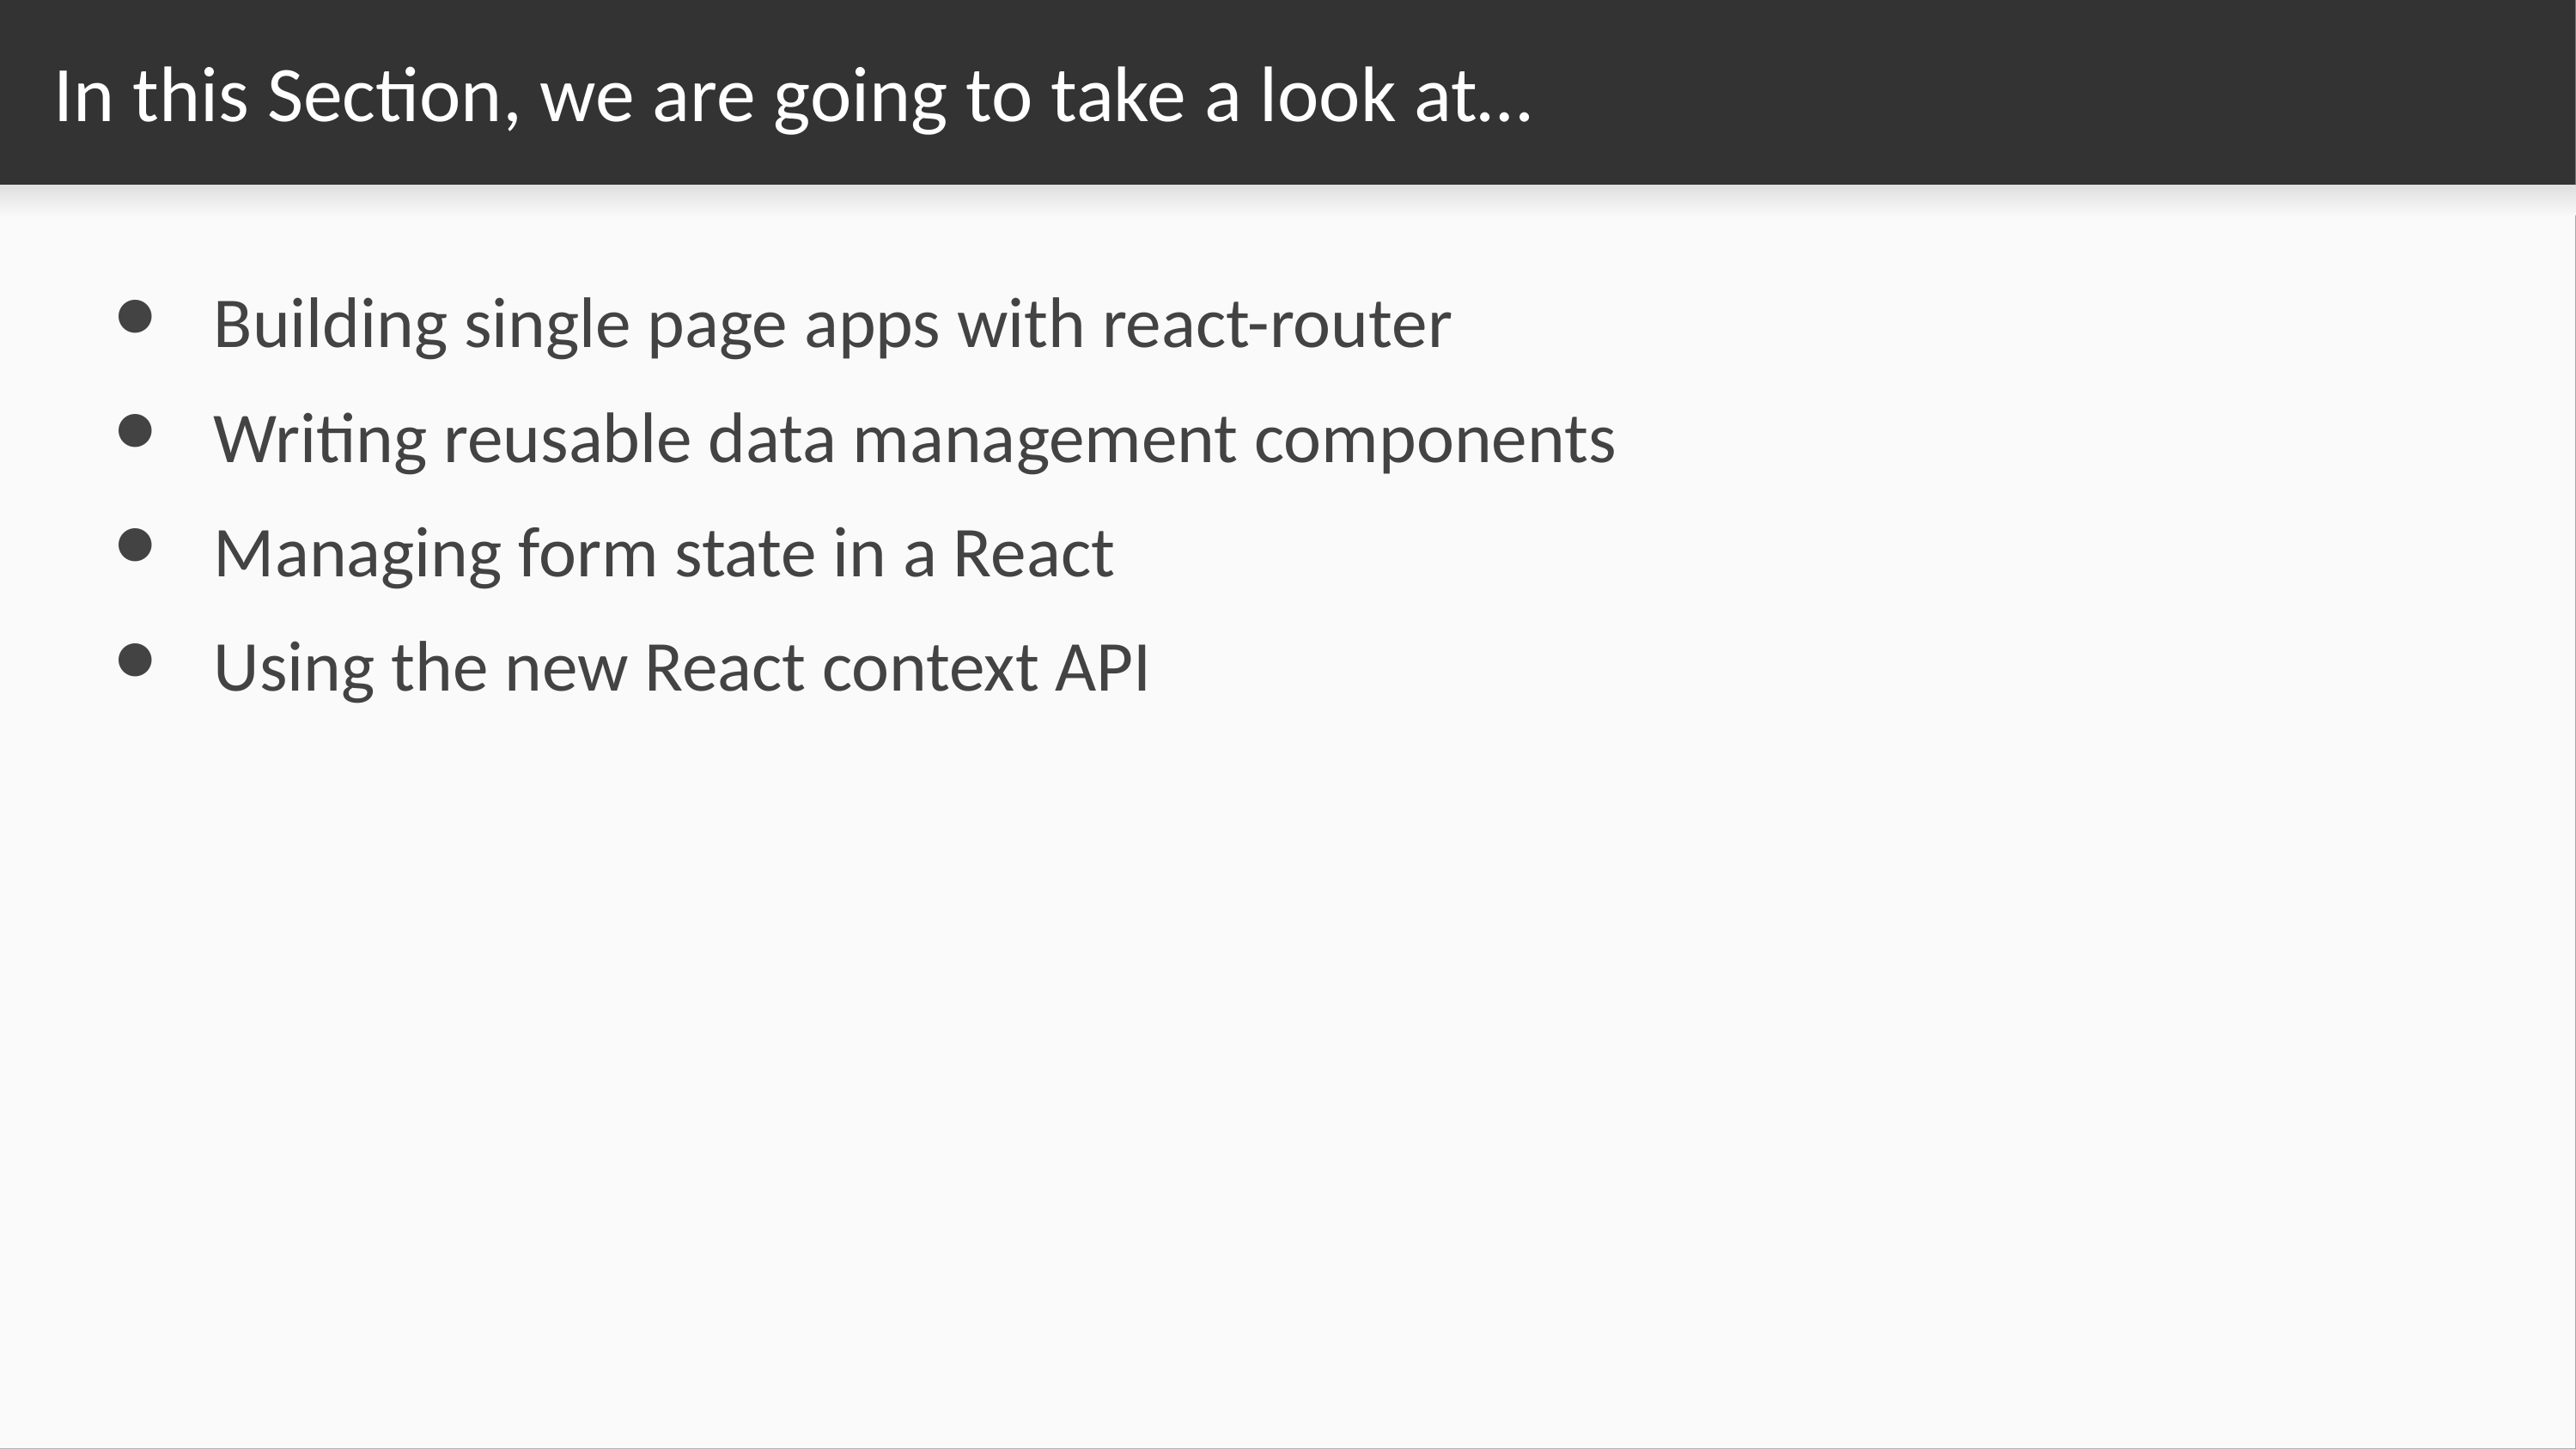

# In this Section, we are going to take a look at…
Building single page apps with react-router
Writing reusable data management components
Managing form state in a React
Using the new React context API